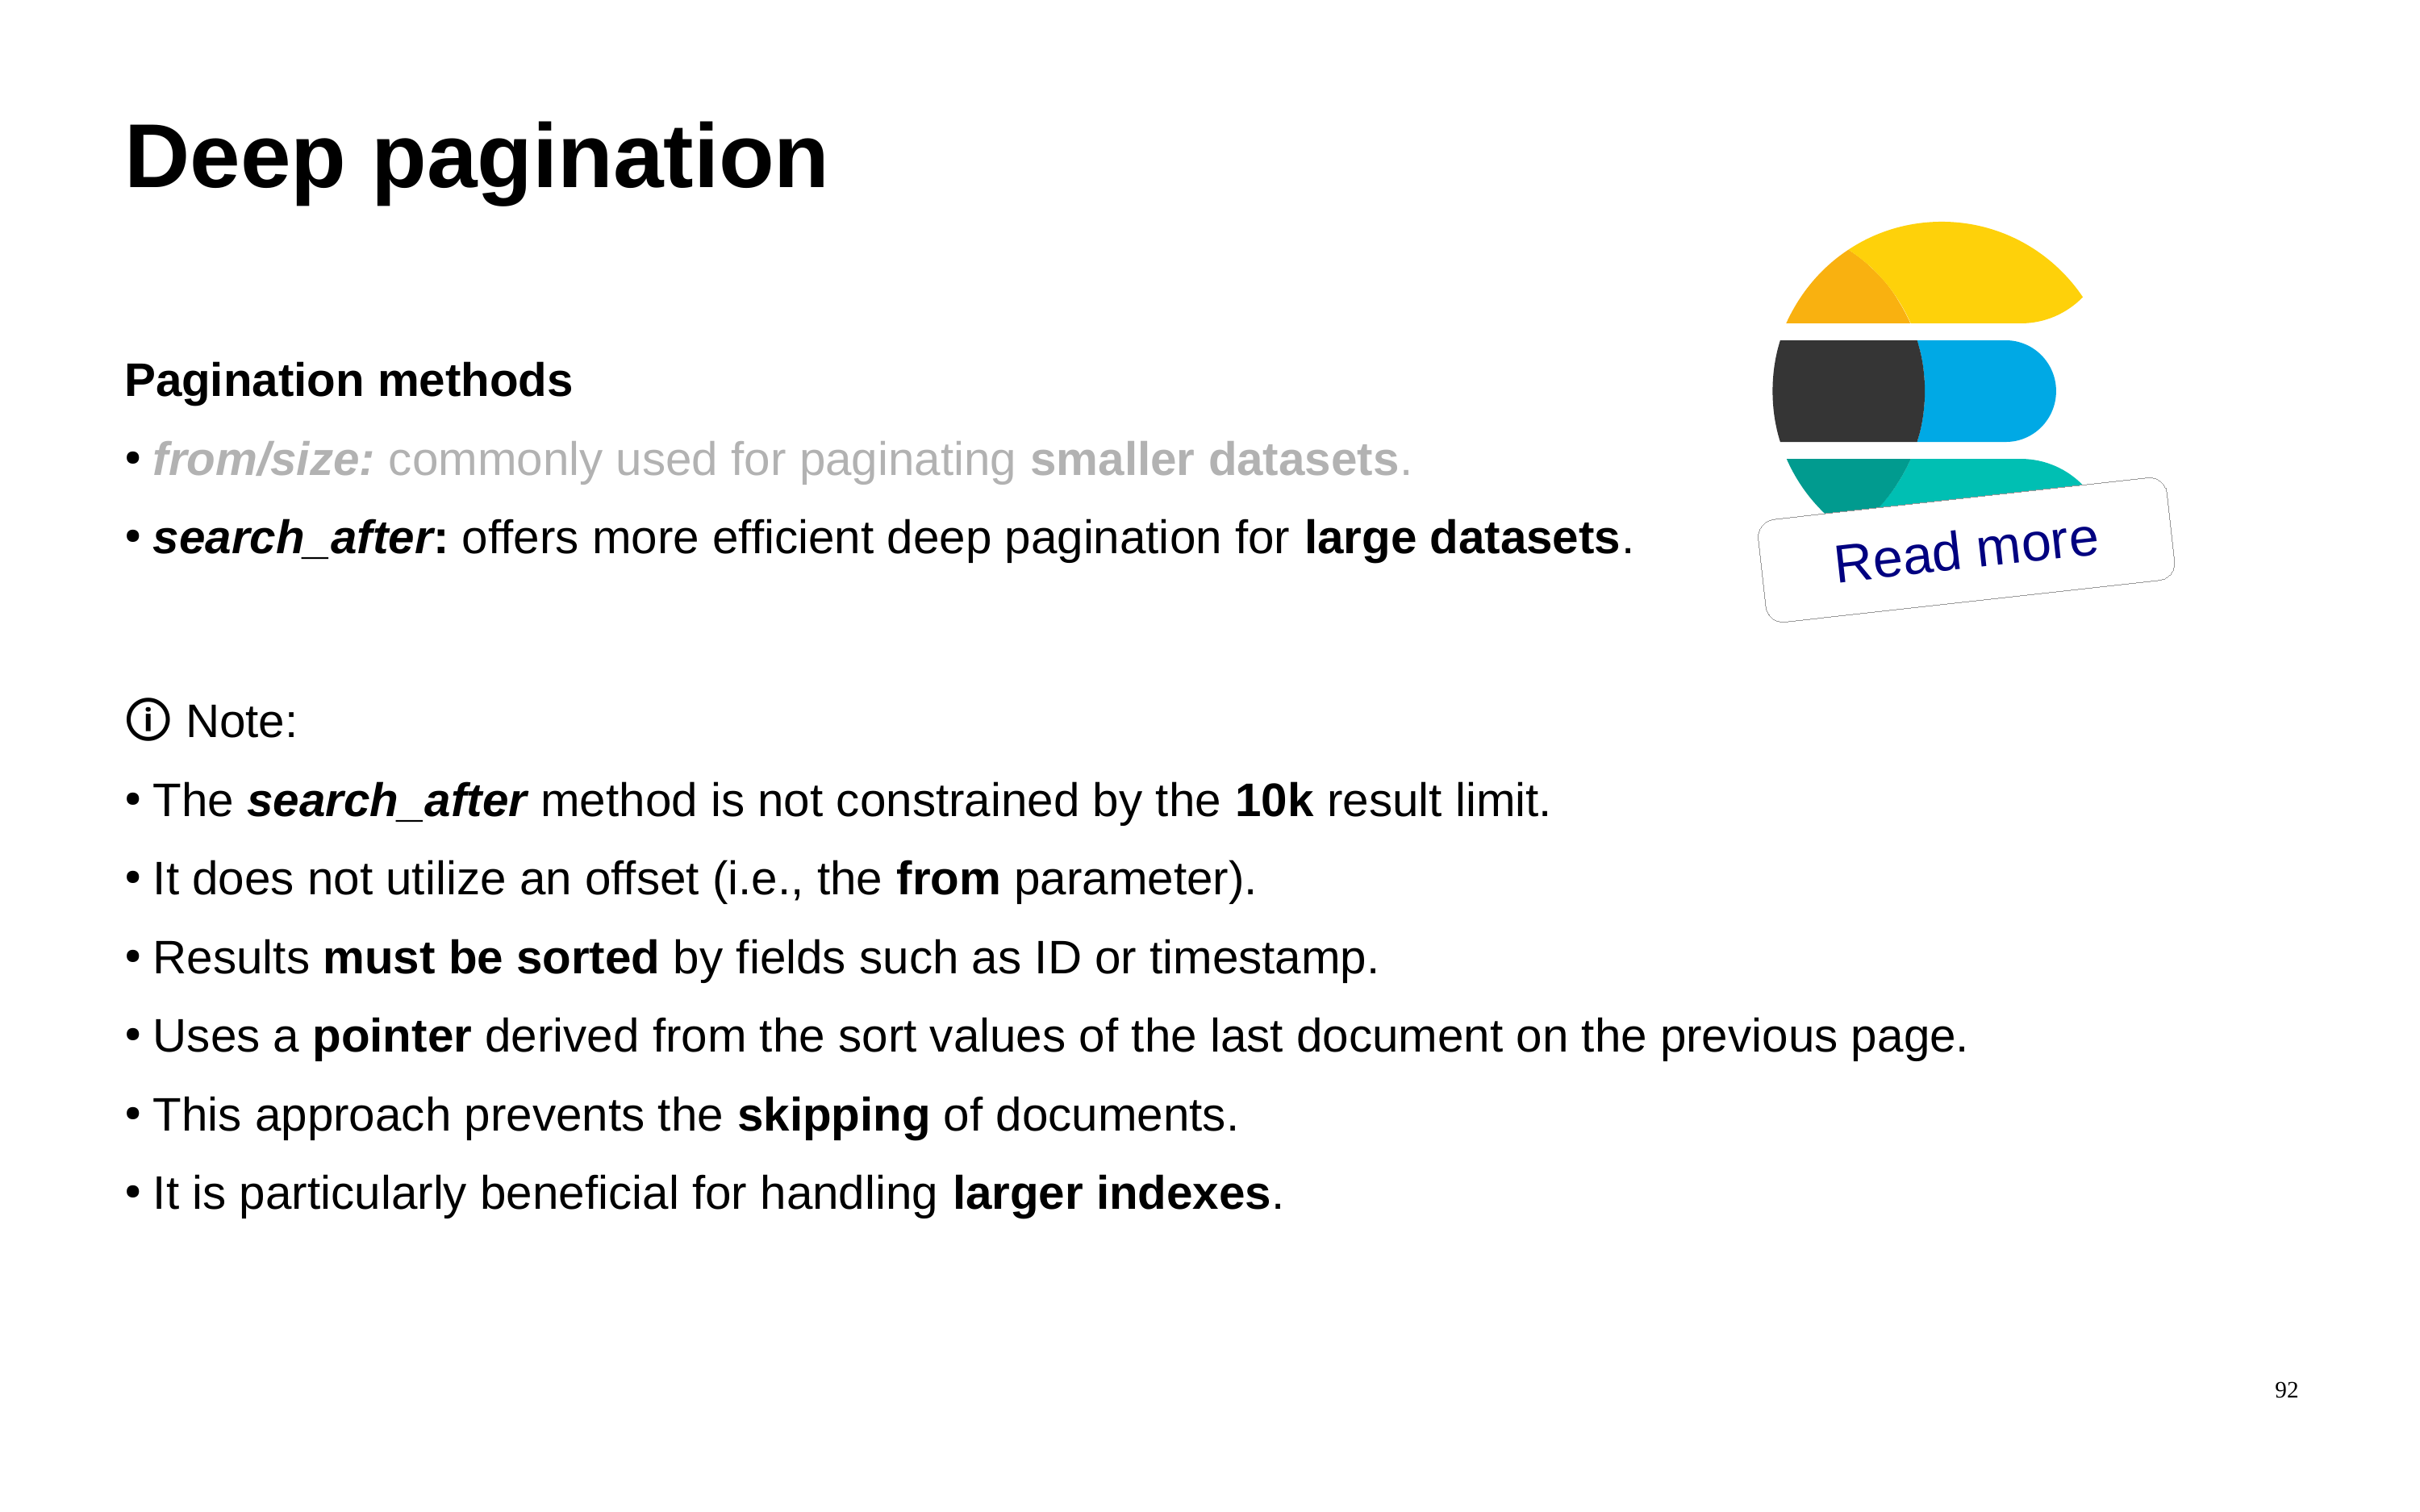

Deep pagination
Pagination methods
from/size: commonly used for paginating smaller datasets.
search_after: offers more efficient deep pagination for large datasets.
Read more
🛈 Note:
The search_after method is not constrained by the 10k result limit.
It does not utilize an offset (i.e., the from parameter).
Results must be sorted by fields such as ID or timestamp.
Uses a pointer derived from the sort values of the last document on the previous page.
This approach prevents the skipping of documents.
It is particularly beneficial for handling larger indexes.
92